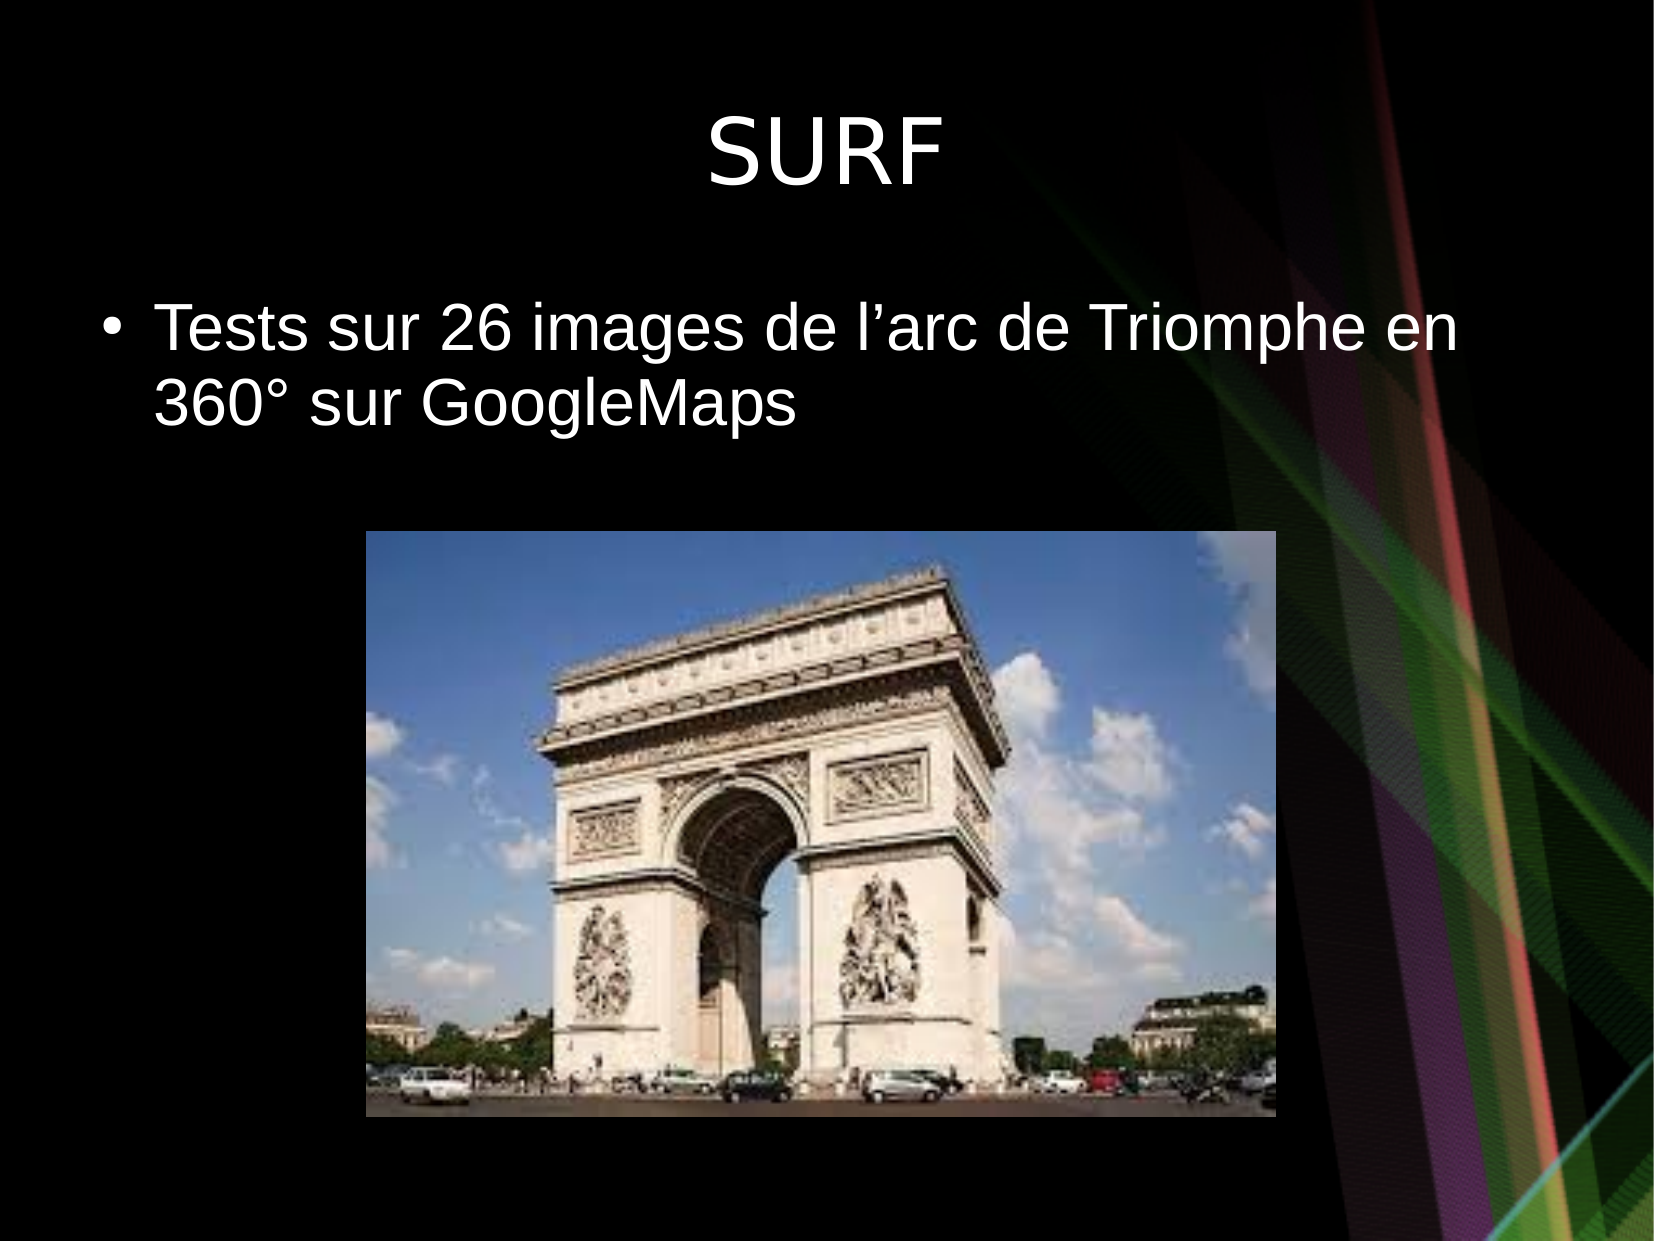

# SURF
Tests sur 26 images de l’arc de Triomphe en 360° sur GoogleMaps